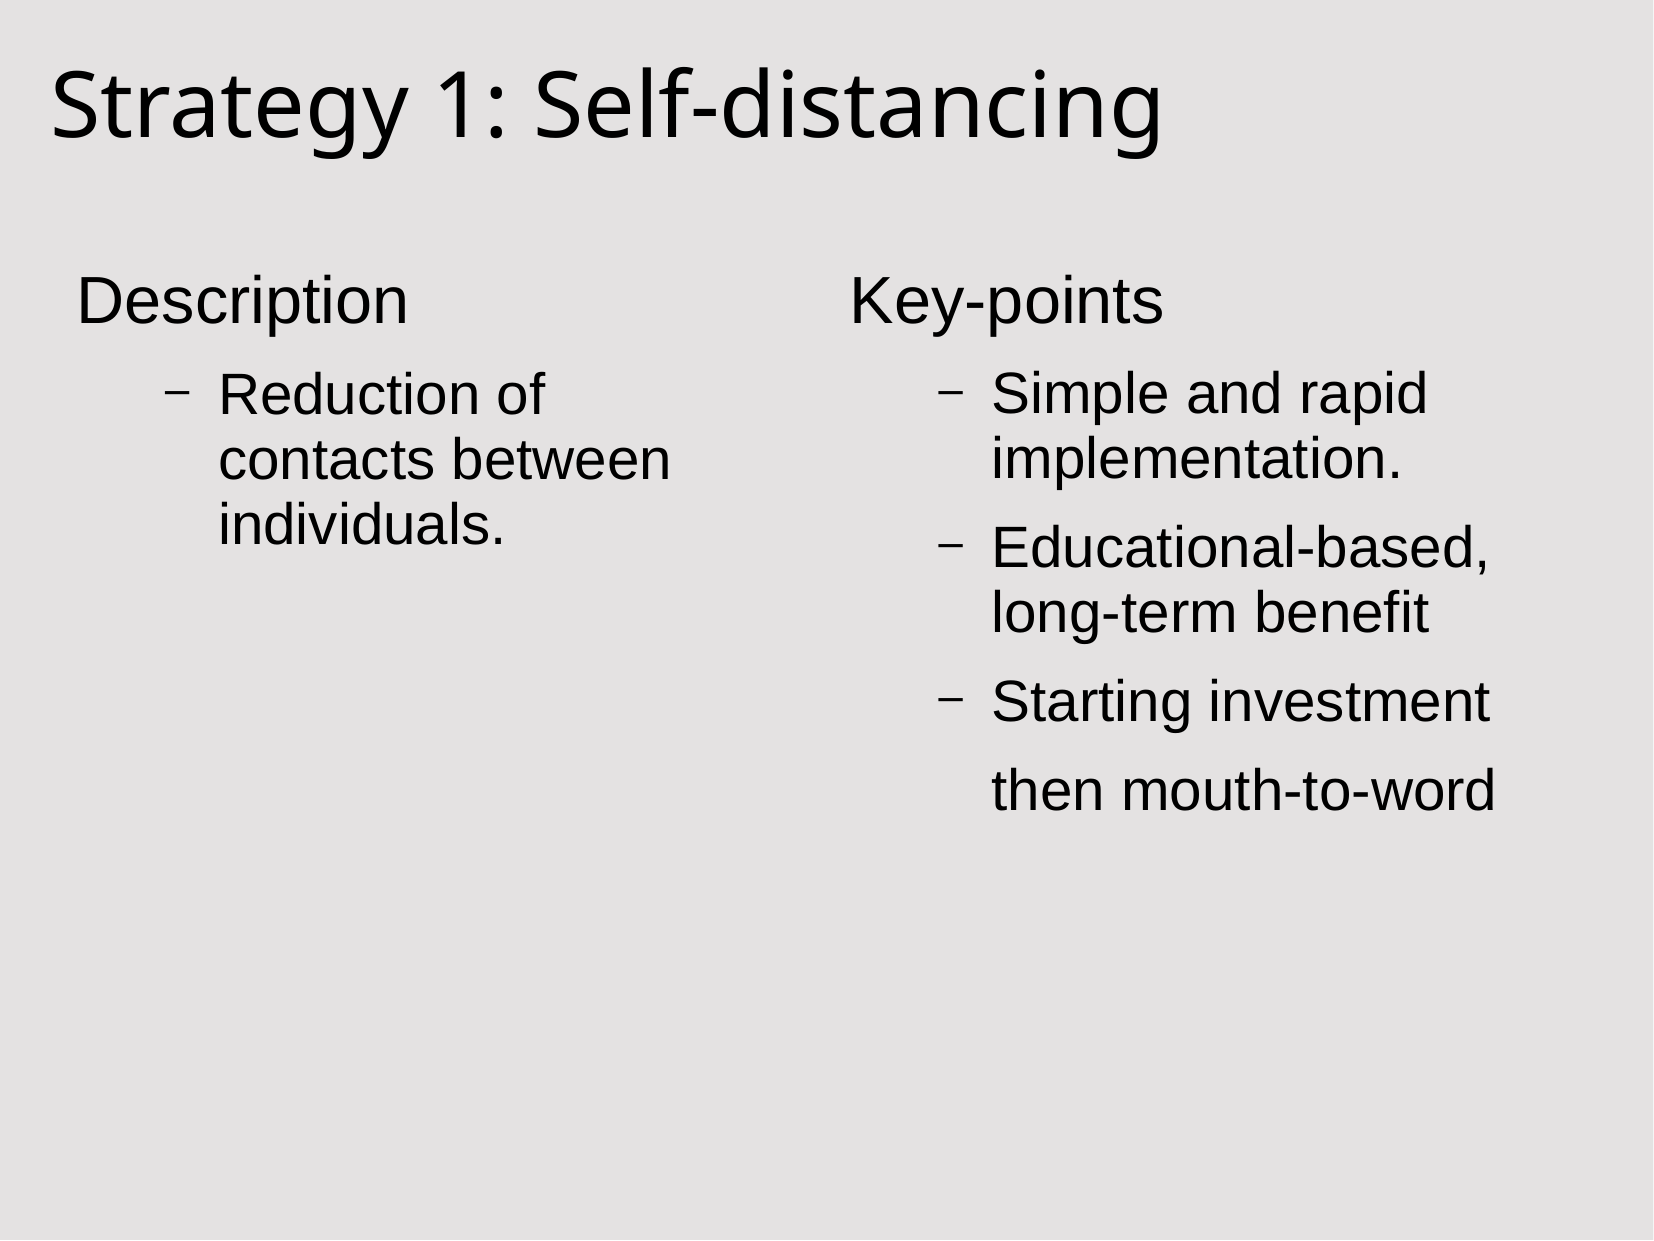

Strategy 1: Self-distancing
Key-points
Simple and rapid implementation.
Educational-based, long-term benefit
Starting investment
then mouth-to-word
# Description
Reduction of contacts between individuals.